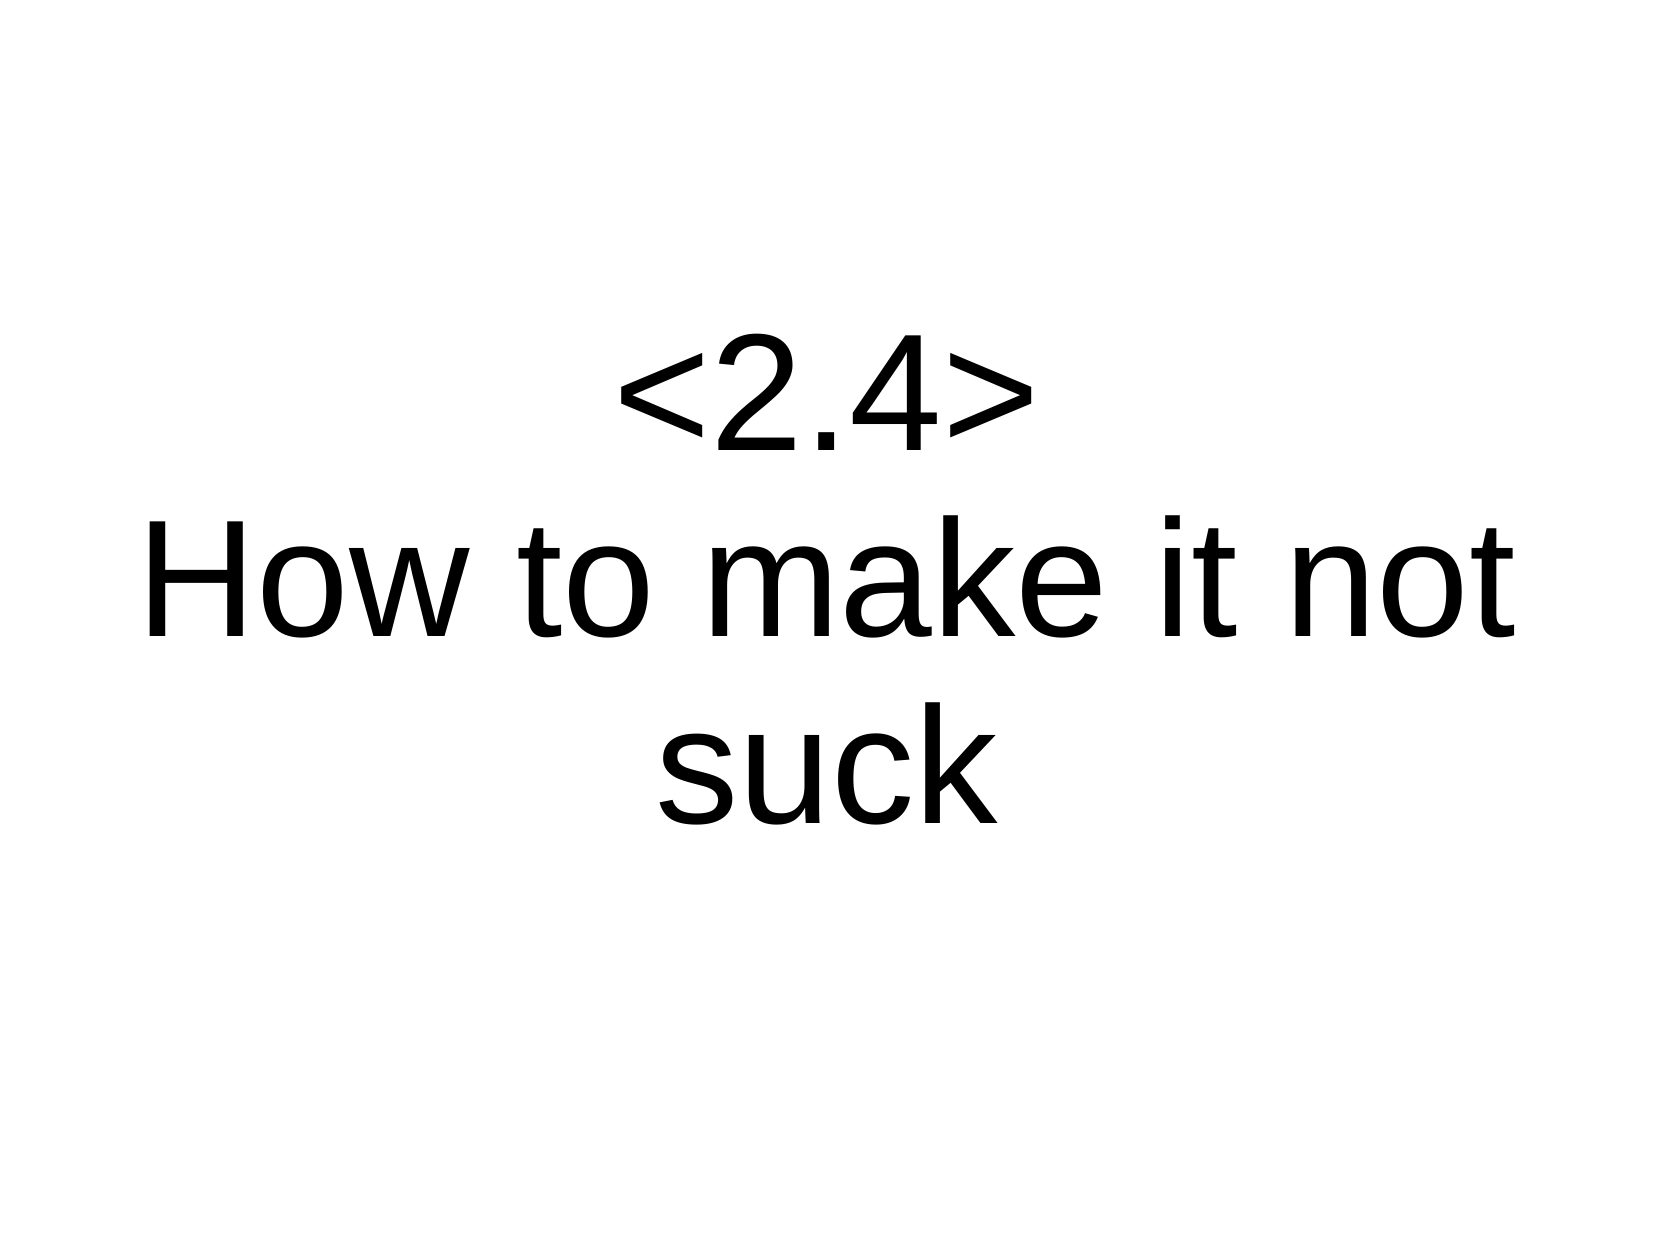

# <2.4>
How to make it not suck